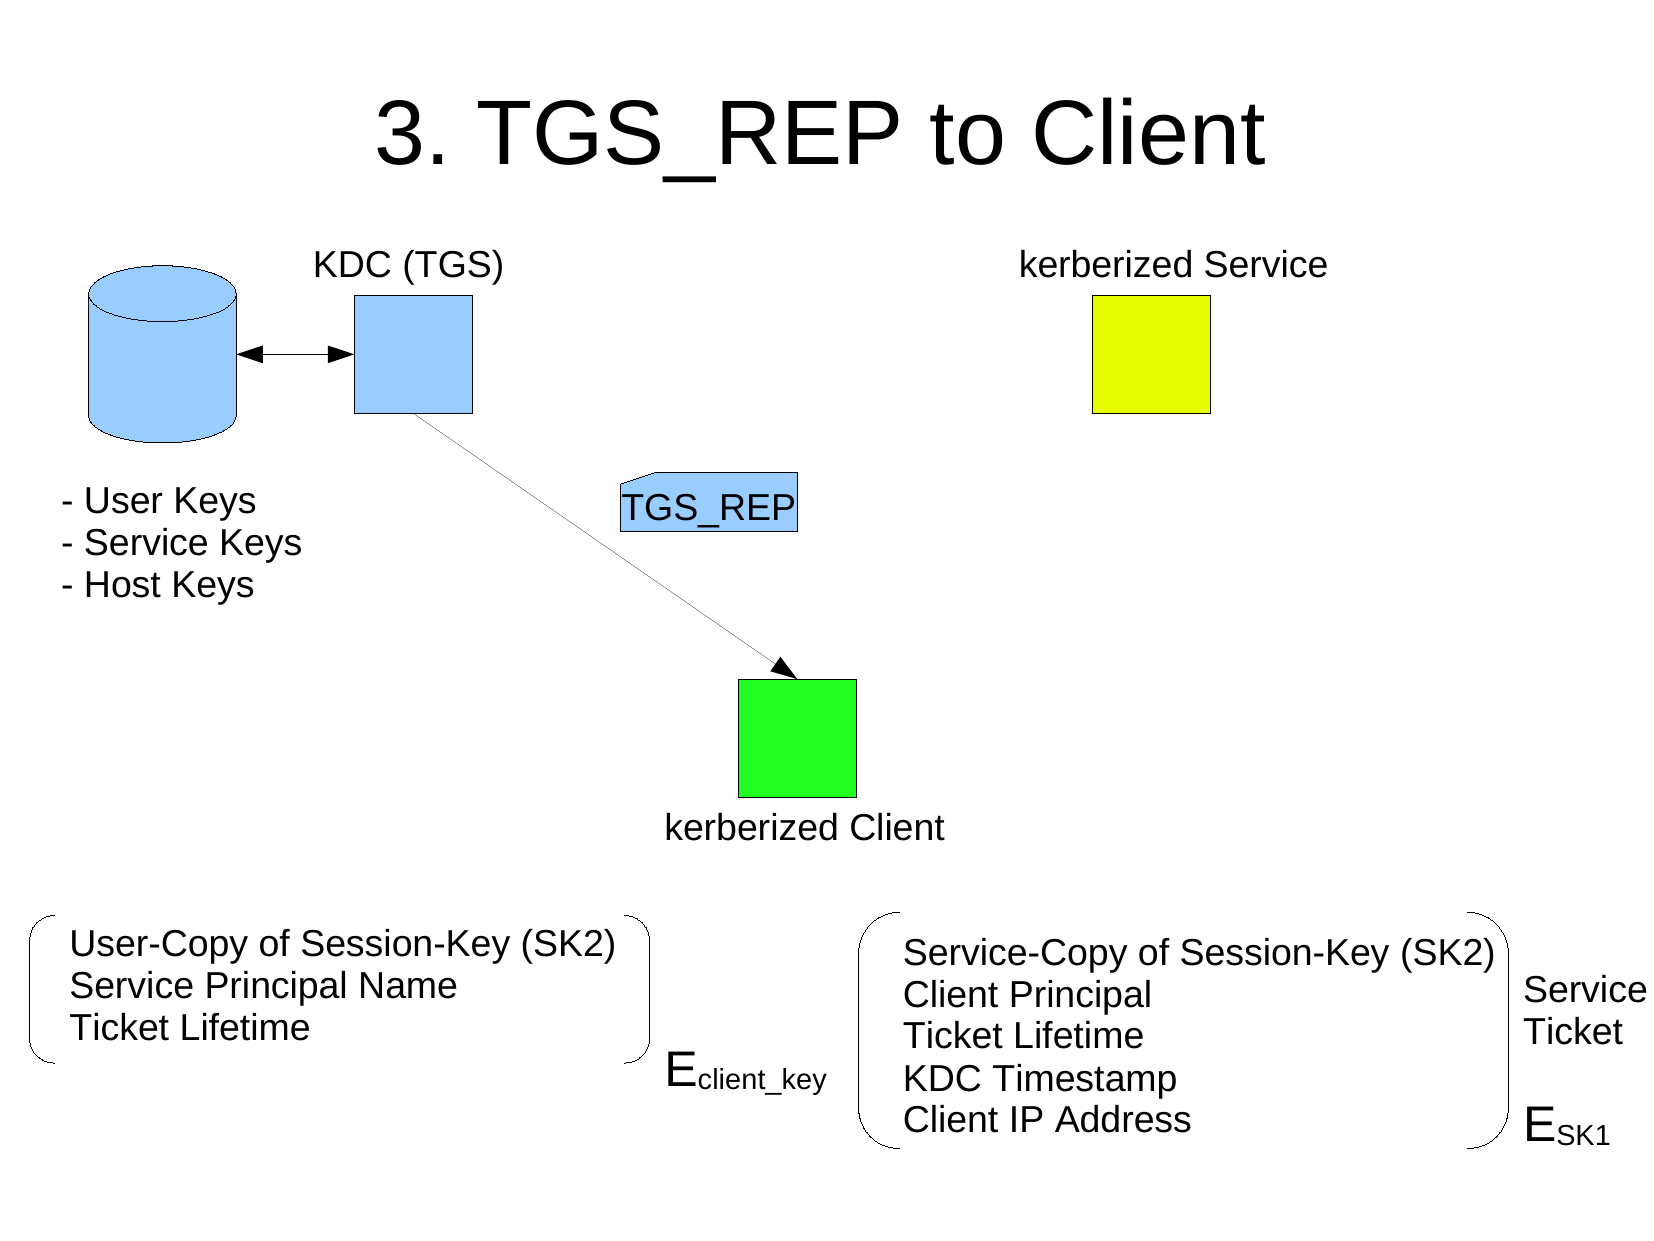

# 3. TGS_REP to Client
KDC (TGS)
kerberized Service
- User Keys
- Service Keys
- Host Keys
TGS_REP
kerberized Client
User-Copy of Session-Key (SK2)
Service Principal Name
Ticket Lifetime
Service-Copy of Session-Key (SK2)
Client Principal
Ticket Lifetime
KDC Timestamp
Client IP Address
Service Ticket
Eclient_key
ESK1